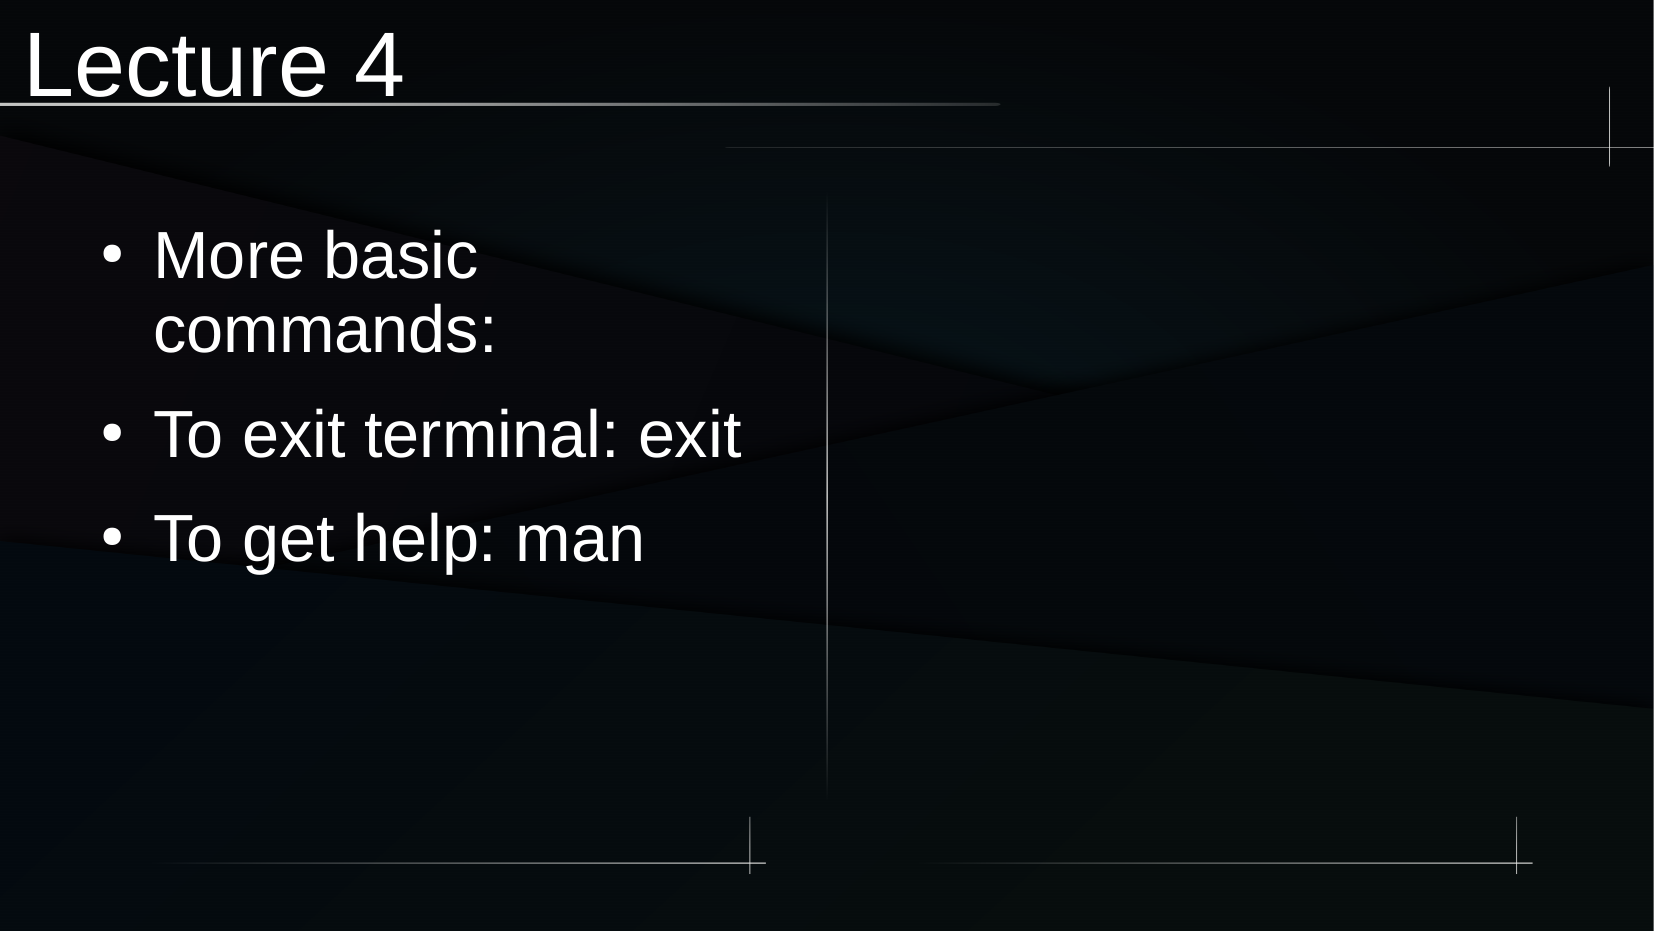

# Lecture 4
More basic commands:
To exit terminal: exit
To get help: man